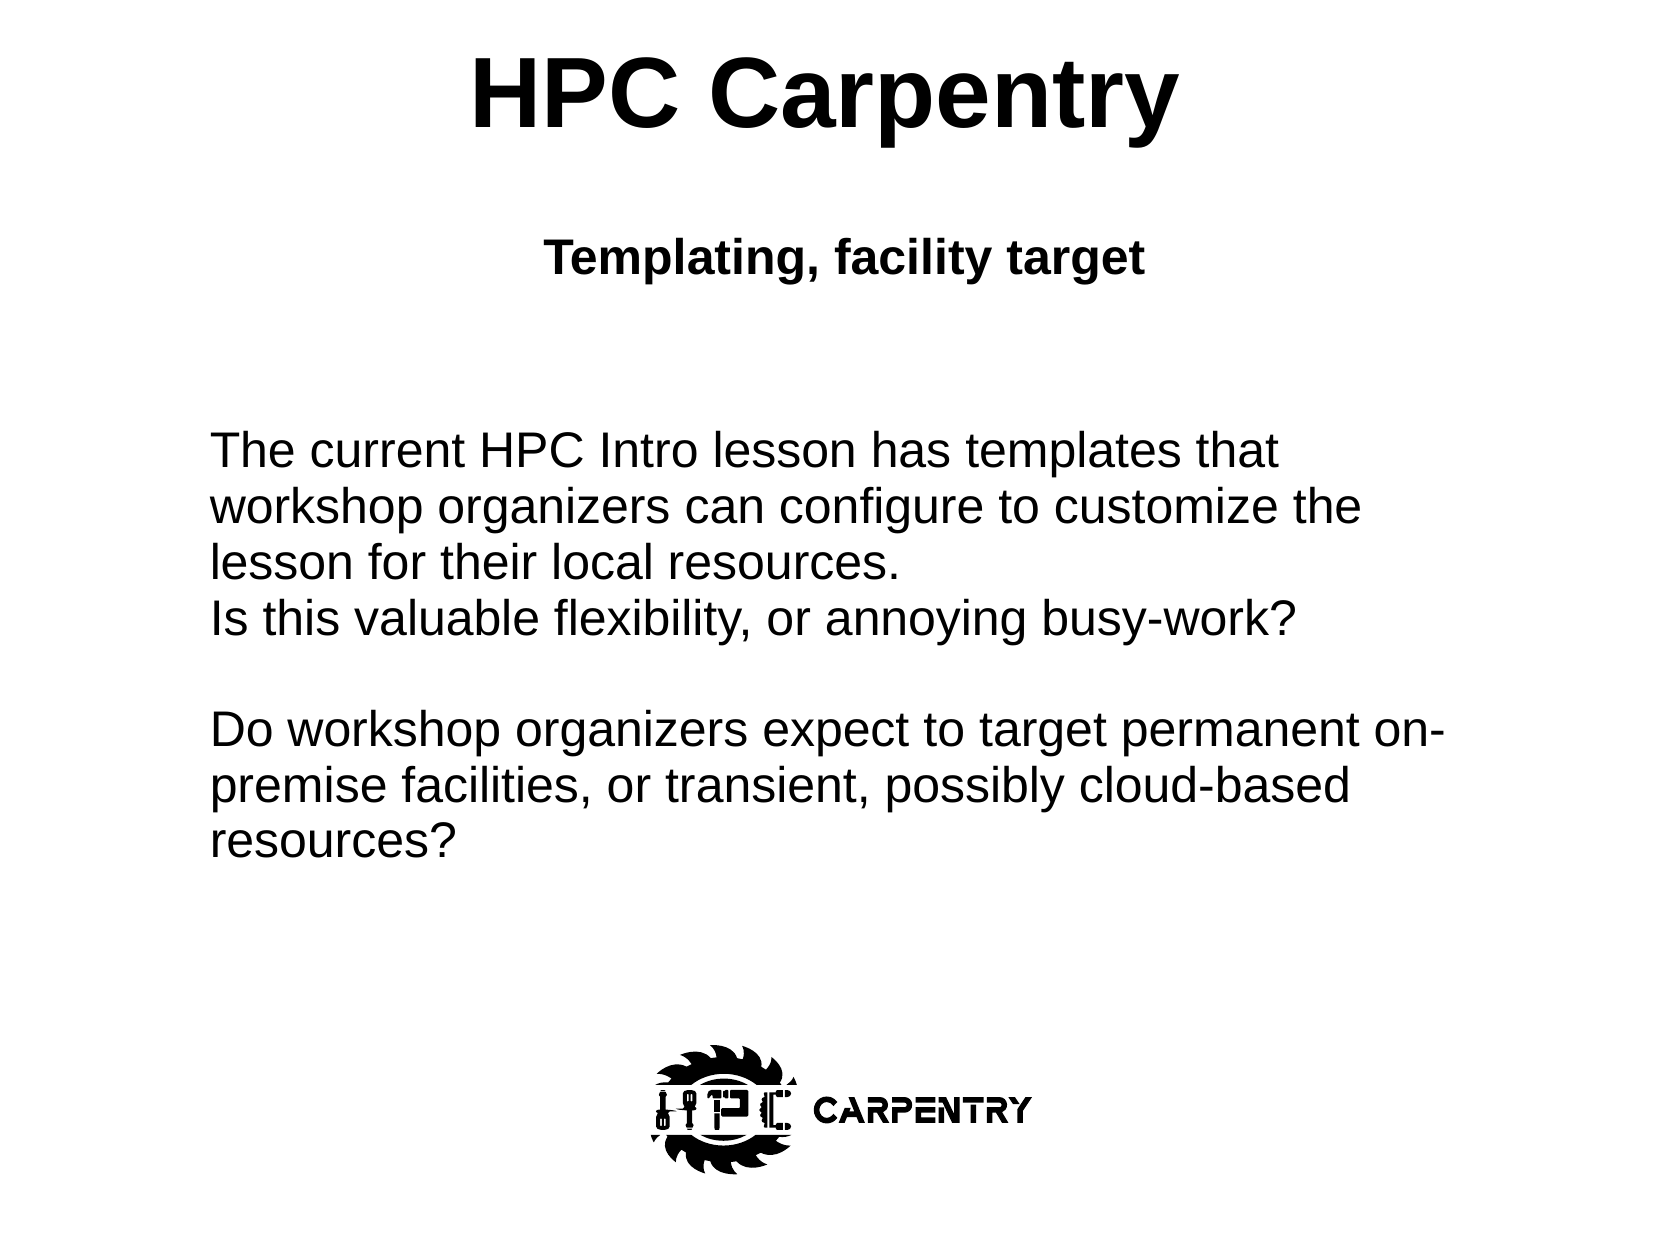

HPC Carpentry
Templating, facility target
The current HPC Intro lesson has templates that workshop organizers can configure to customize the lesson for their local resources.
Is this valuable flexibility, or annoying busy-work?
Do workshop organizers expect to target permanent on-premise facilities, or transient, possibly cloud-based resources?